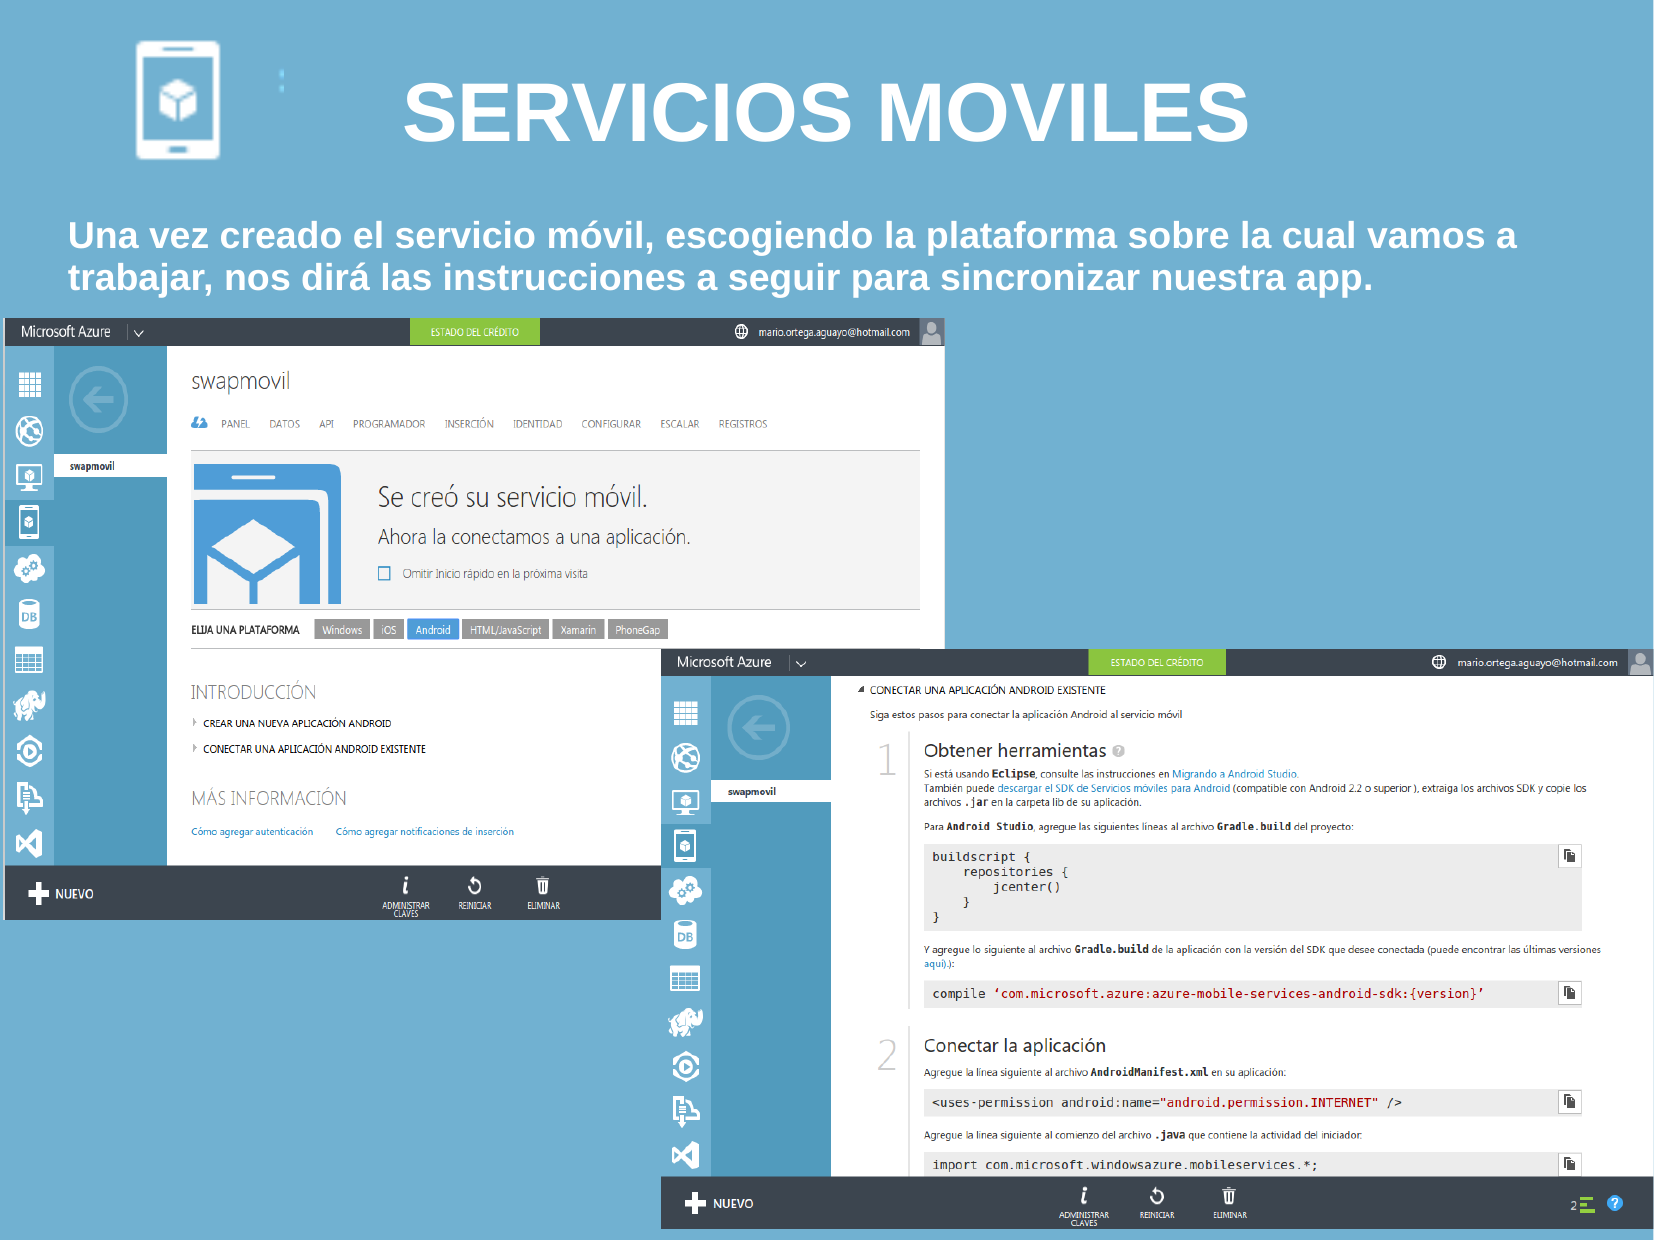

SERVICIOS MOVILES
Una vez creado el servicio móvil, escogiendo la plataforma sobre la cual vamos a trabajar, nos dirá las instrucciones a seguir para sincronizar nuestra app.